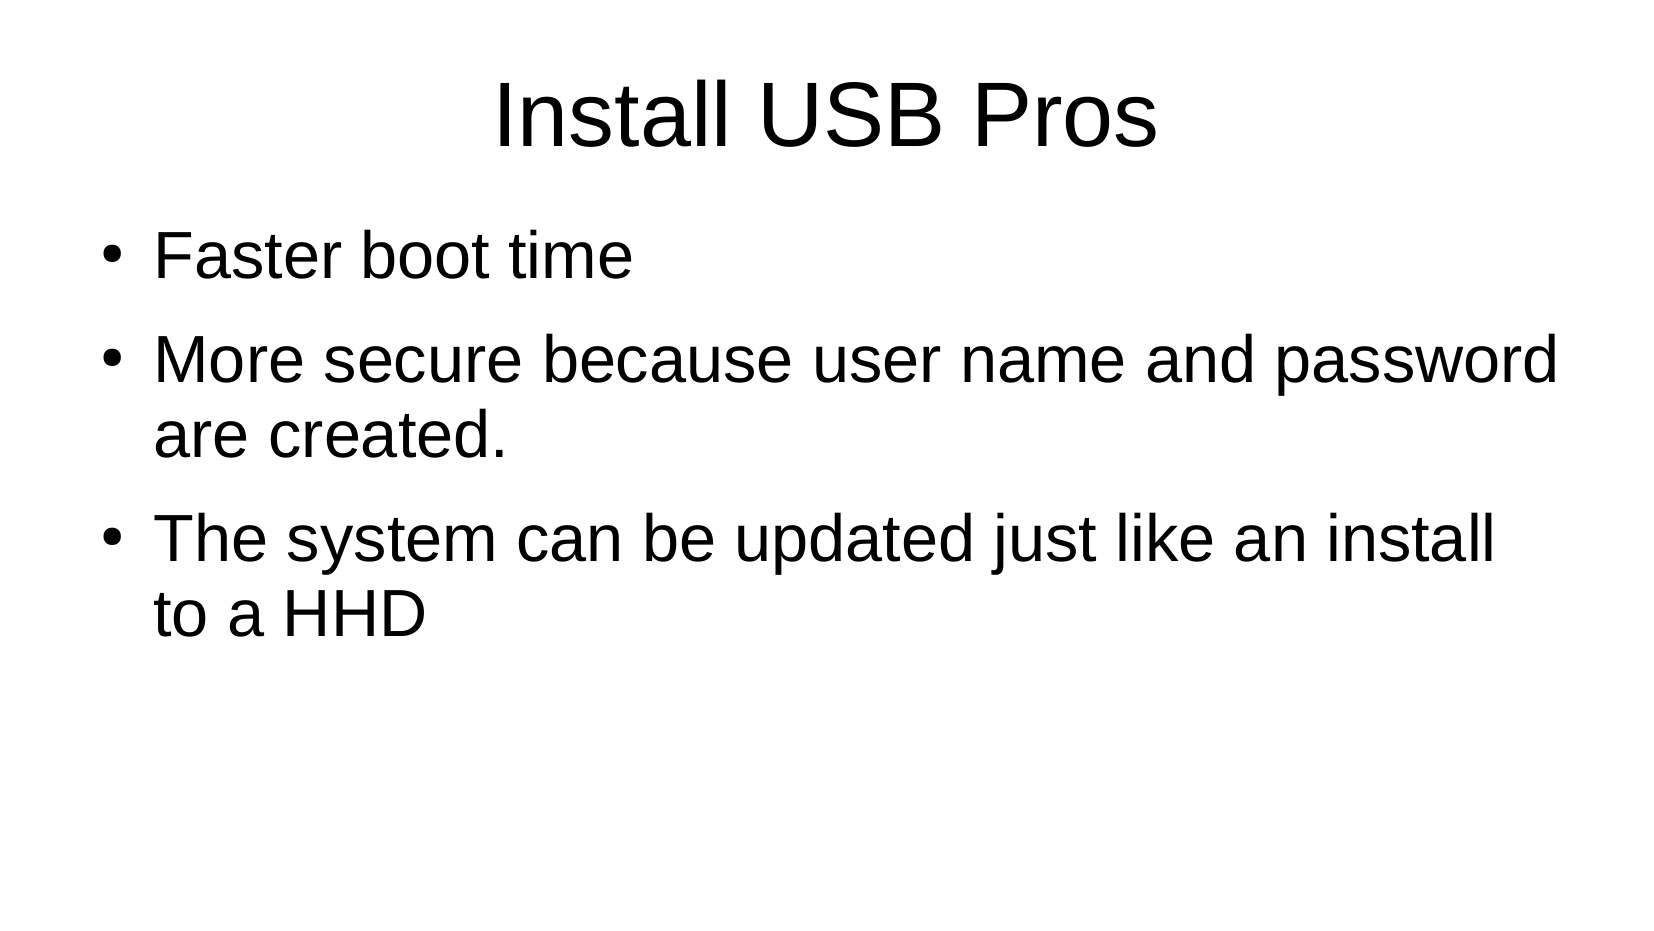

# Install USB Pros
Faster boot time
More secure because user name and password are created.
The system can be updated just like an install to a HHD